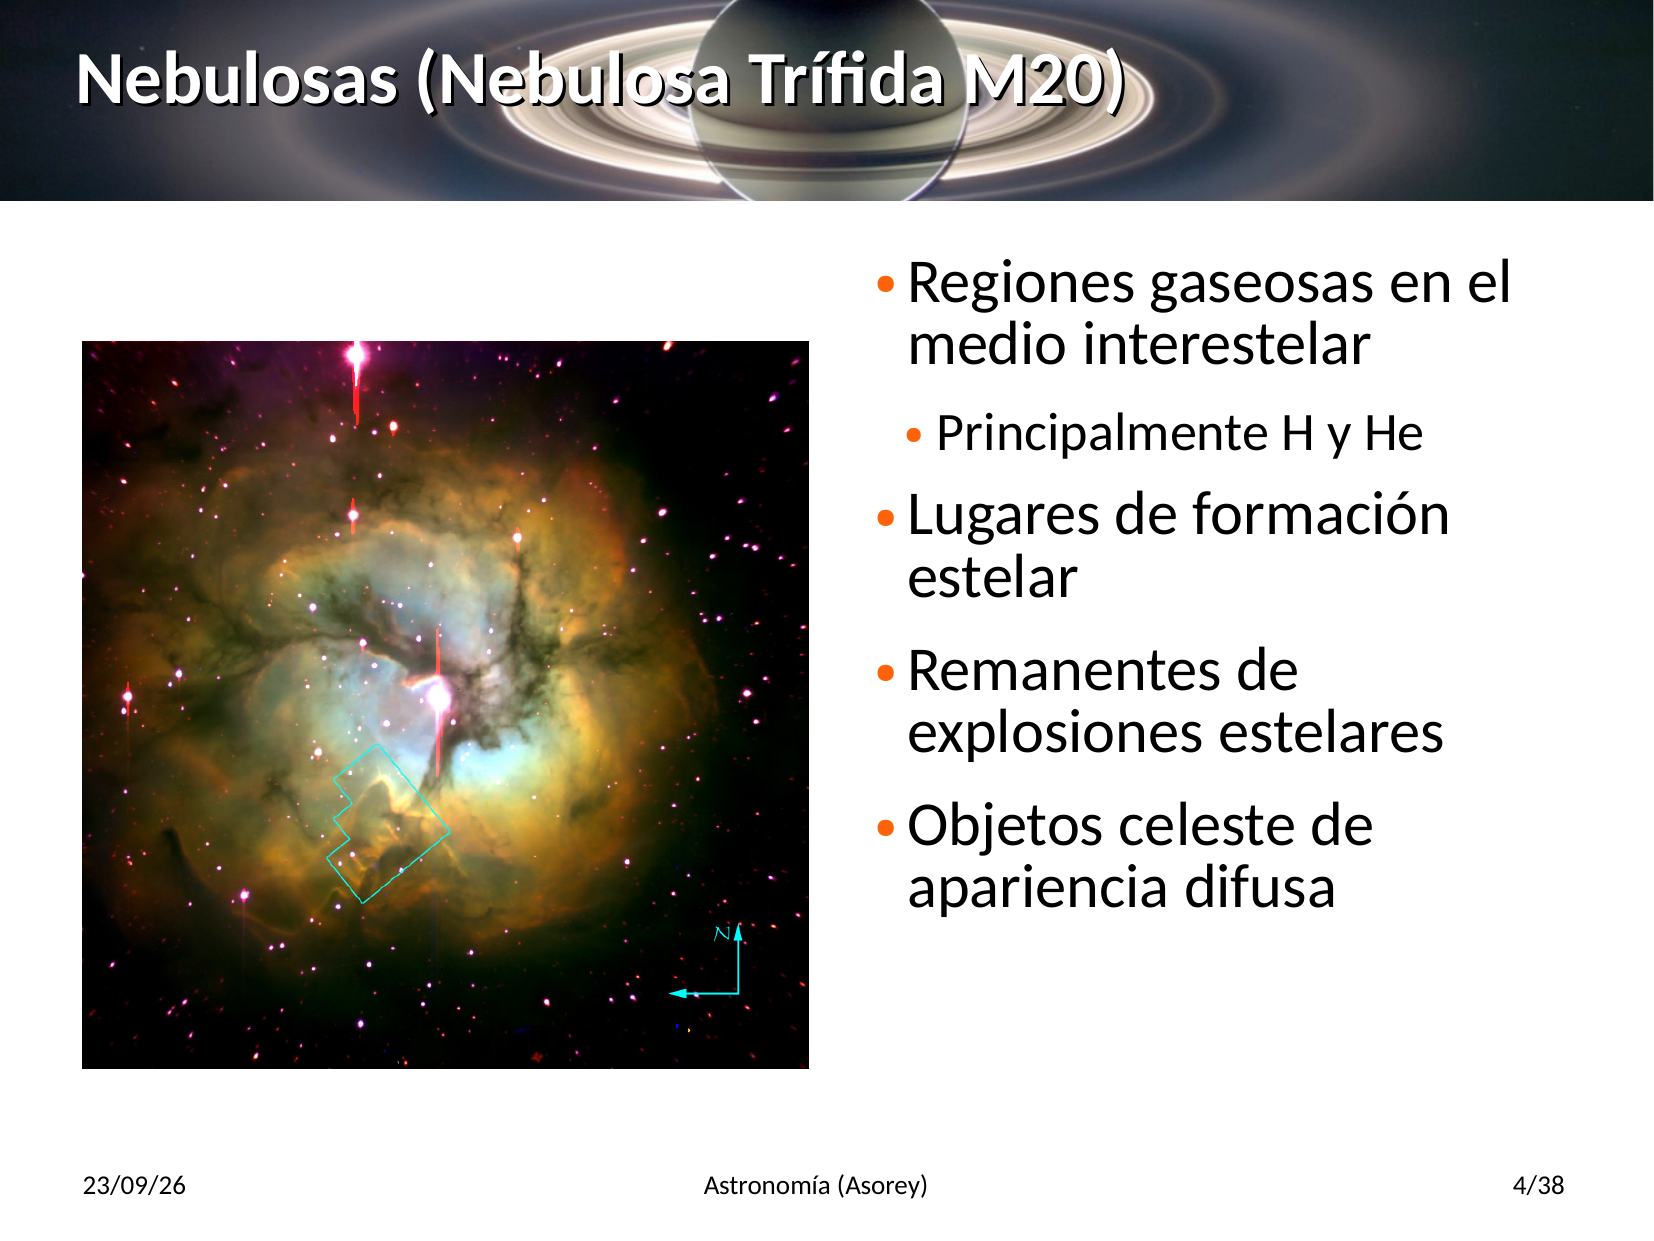

# Nebulosas (Nebulosa Trífida M20)
Regiones gaseosas en el medio interestelar
Principalmente H y He
Lugares de formación estelar
Remanentes de explosiones estelares
Objetos celeste de apariencia difusa
Astronomía (Asorey)
4